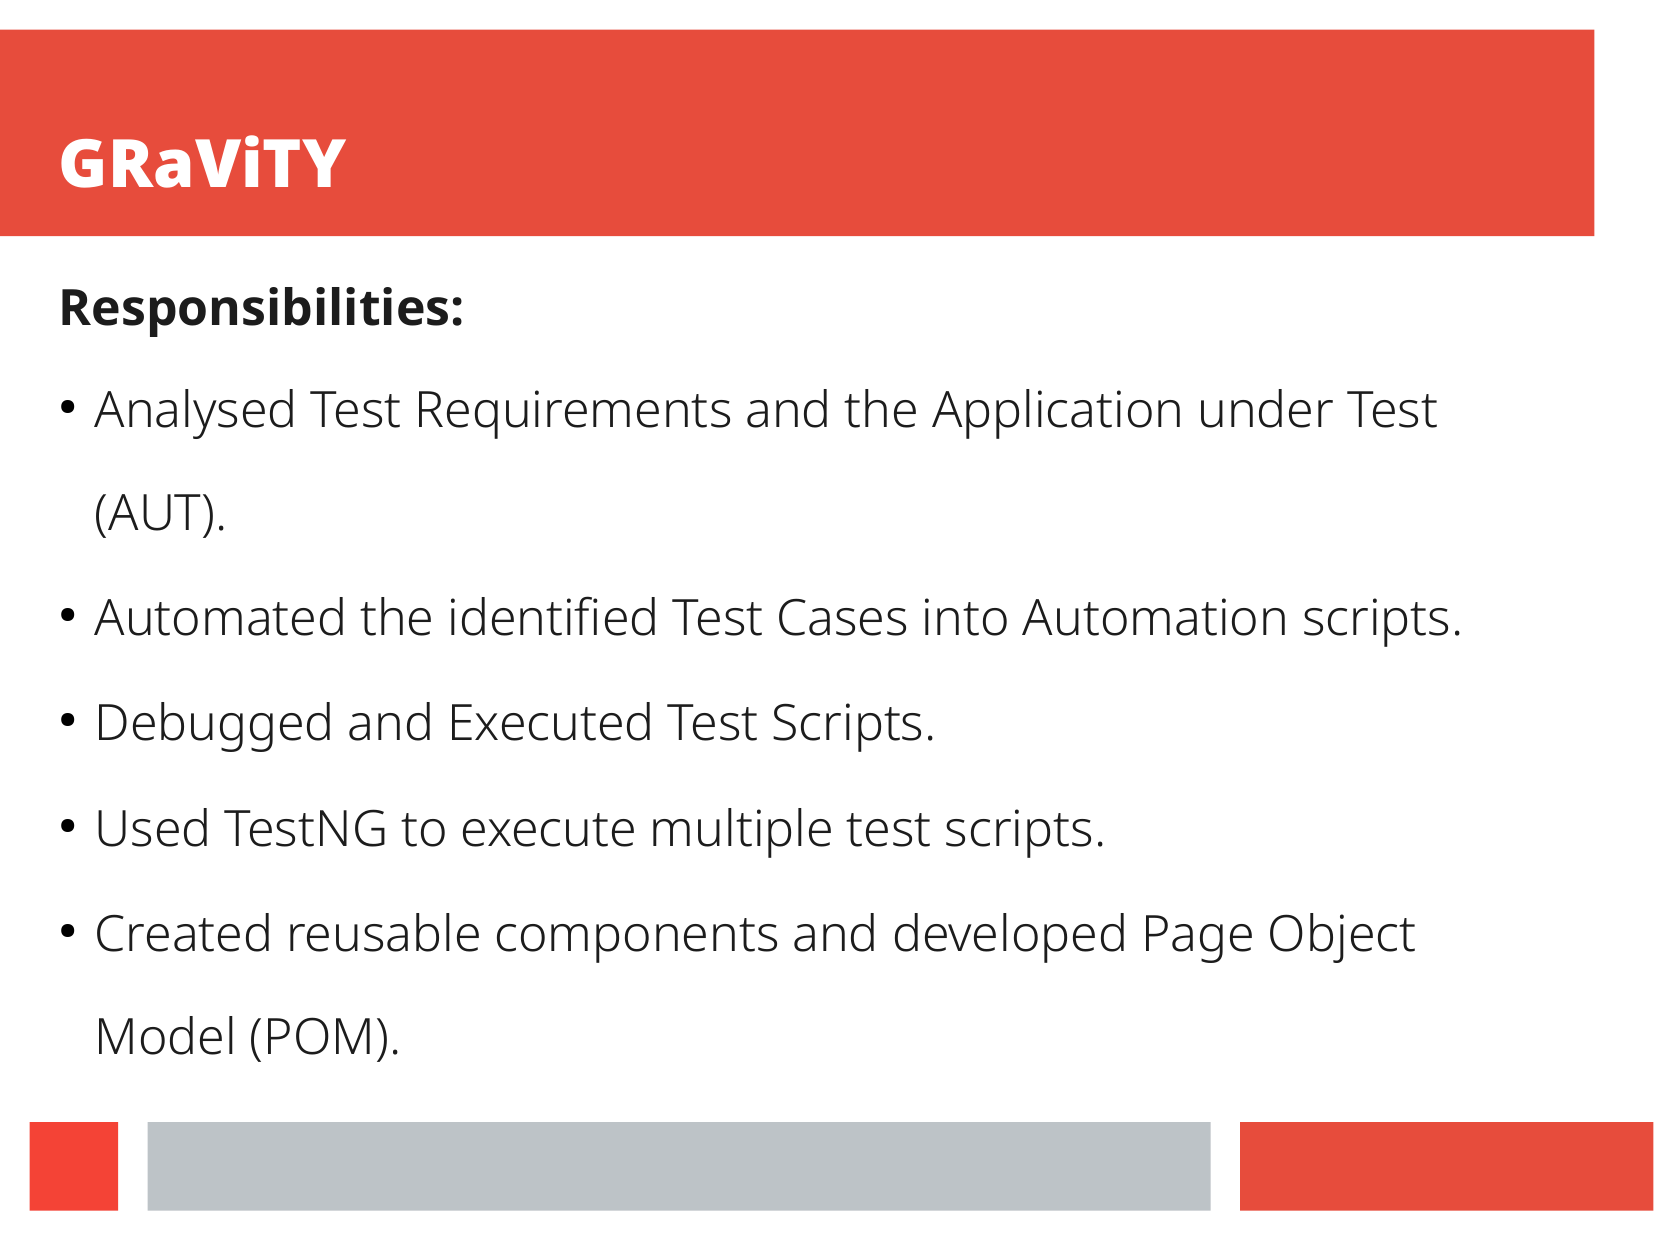

# GRaViTY
Responsibilities:
Analysed Test Requirements and the Application under Test (AUT).
Automated the identified Test Cases into Automation scripts.
Debugged and Executed Test Scripts.
Used TestNG to execute multiple test scripts.
Created reusable components and developed Page Object Model (POM).